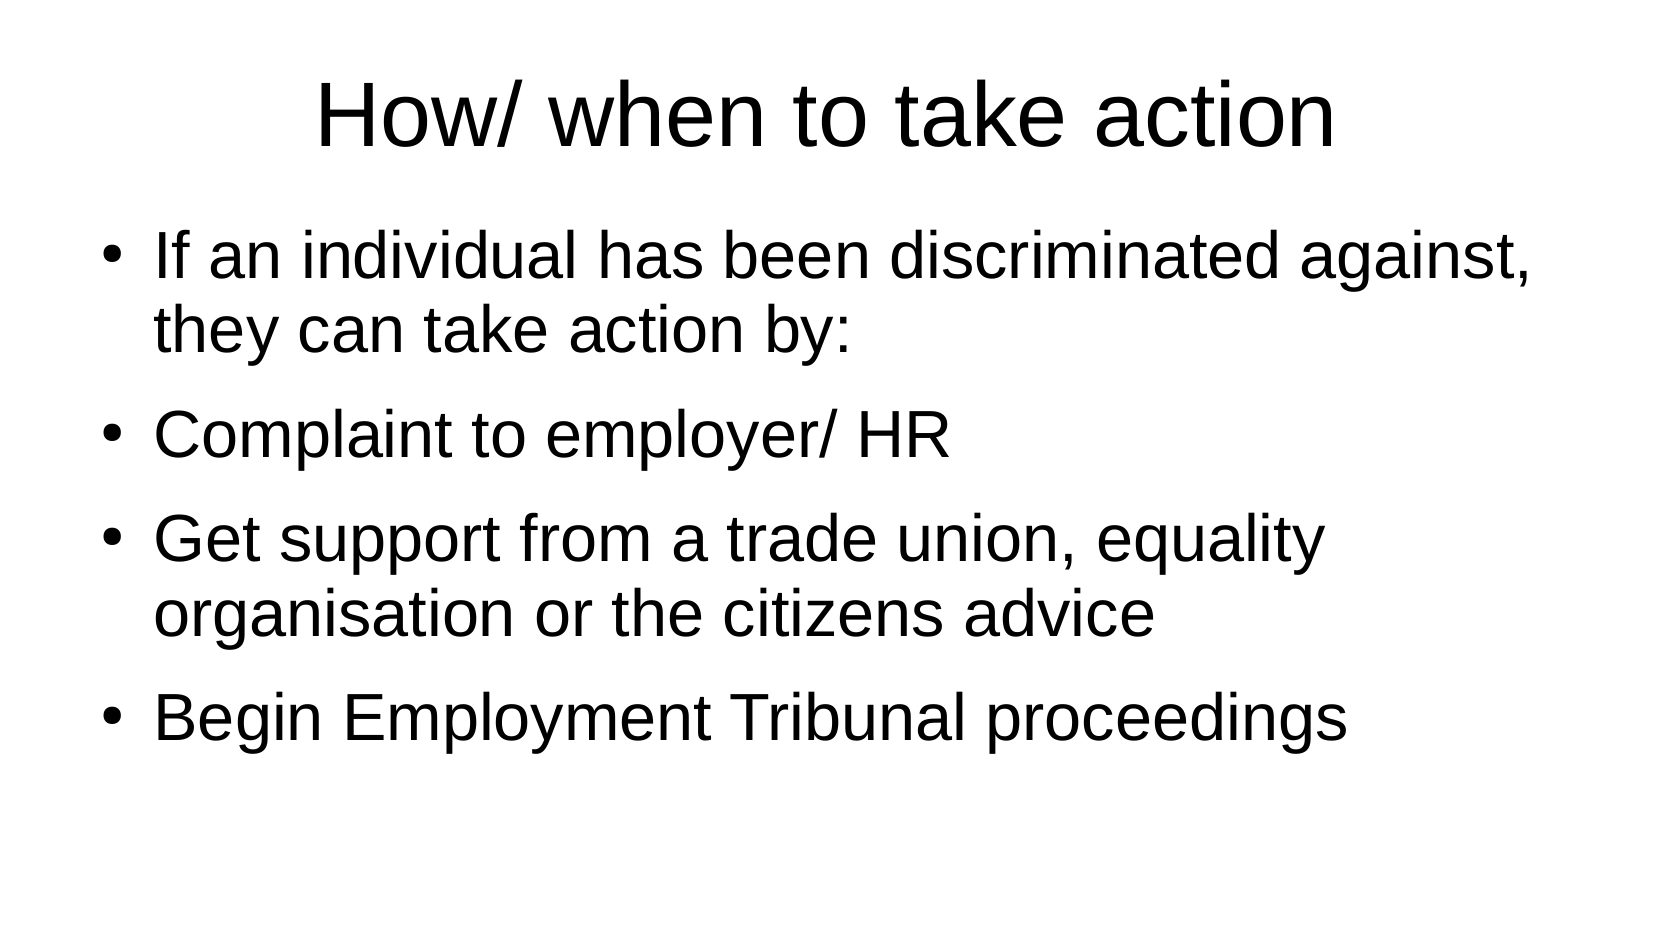

# How/ when to take action
If an individual has been discriminated against, they can take action by:
Complaint to employer/ HR
Get support from a trade union, equality organisation or the citizens advice
Begin Employment Tribunal proceedings